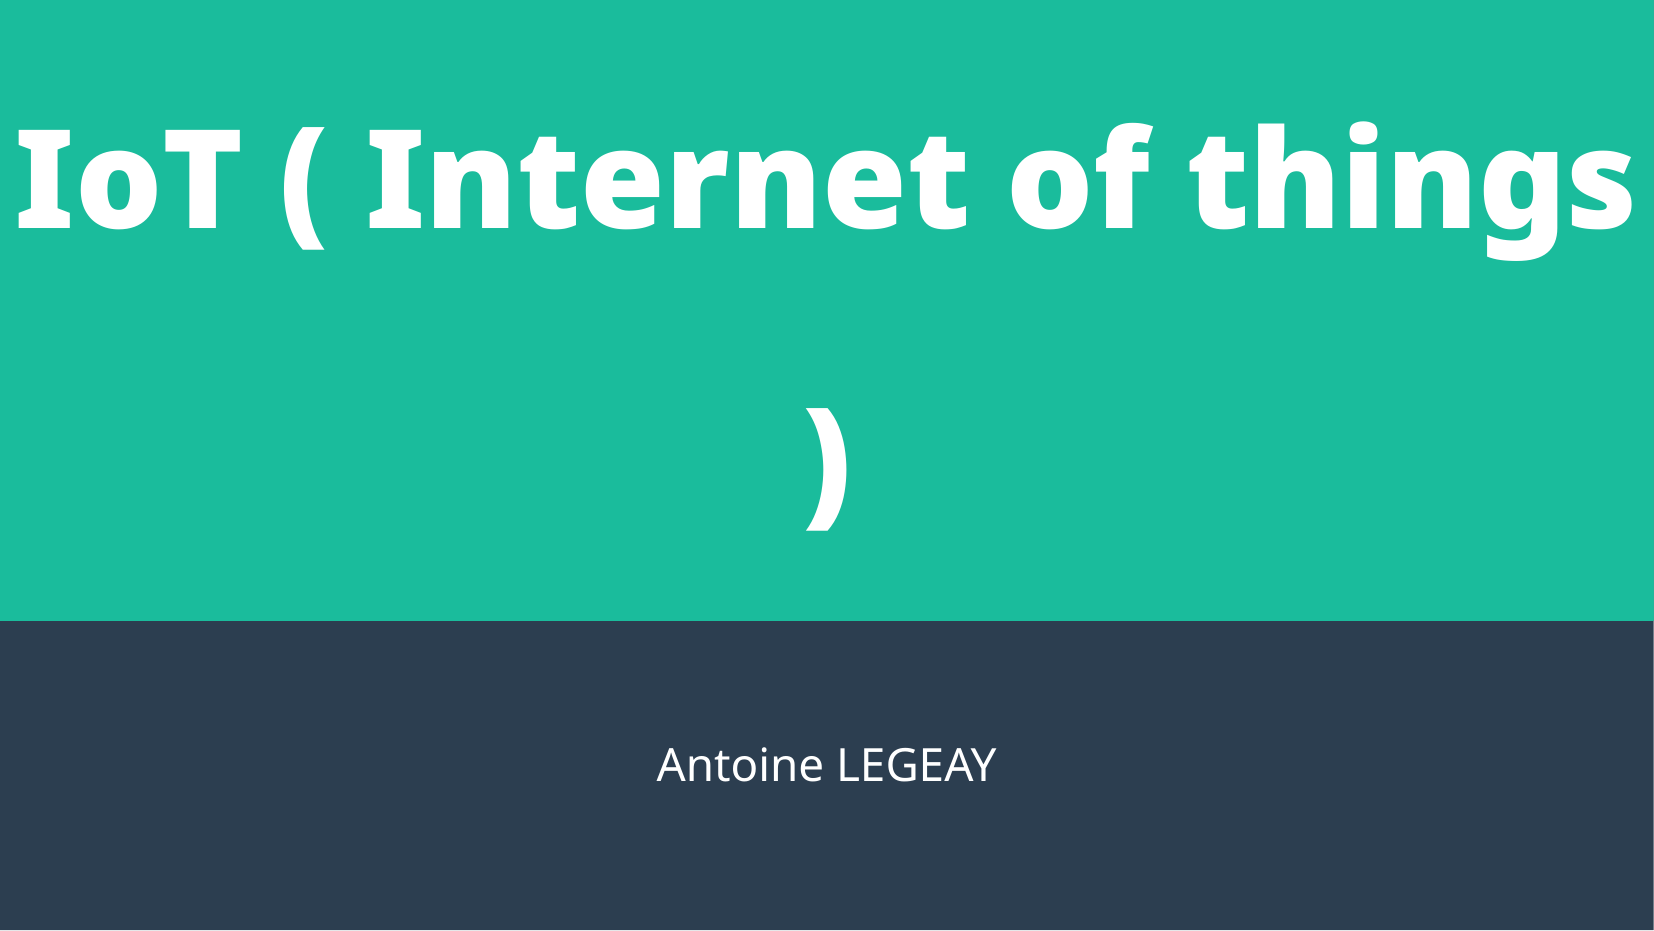

# IoT ( Internet of things )
Antoine LEGEAY